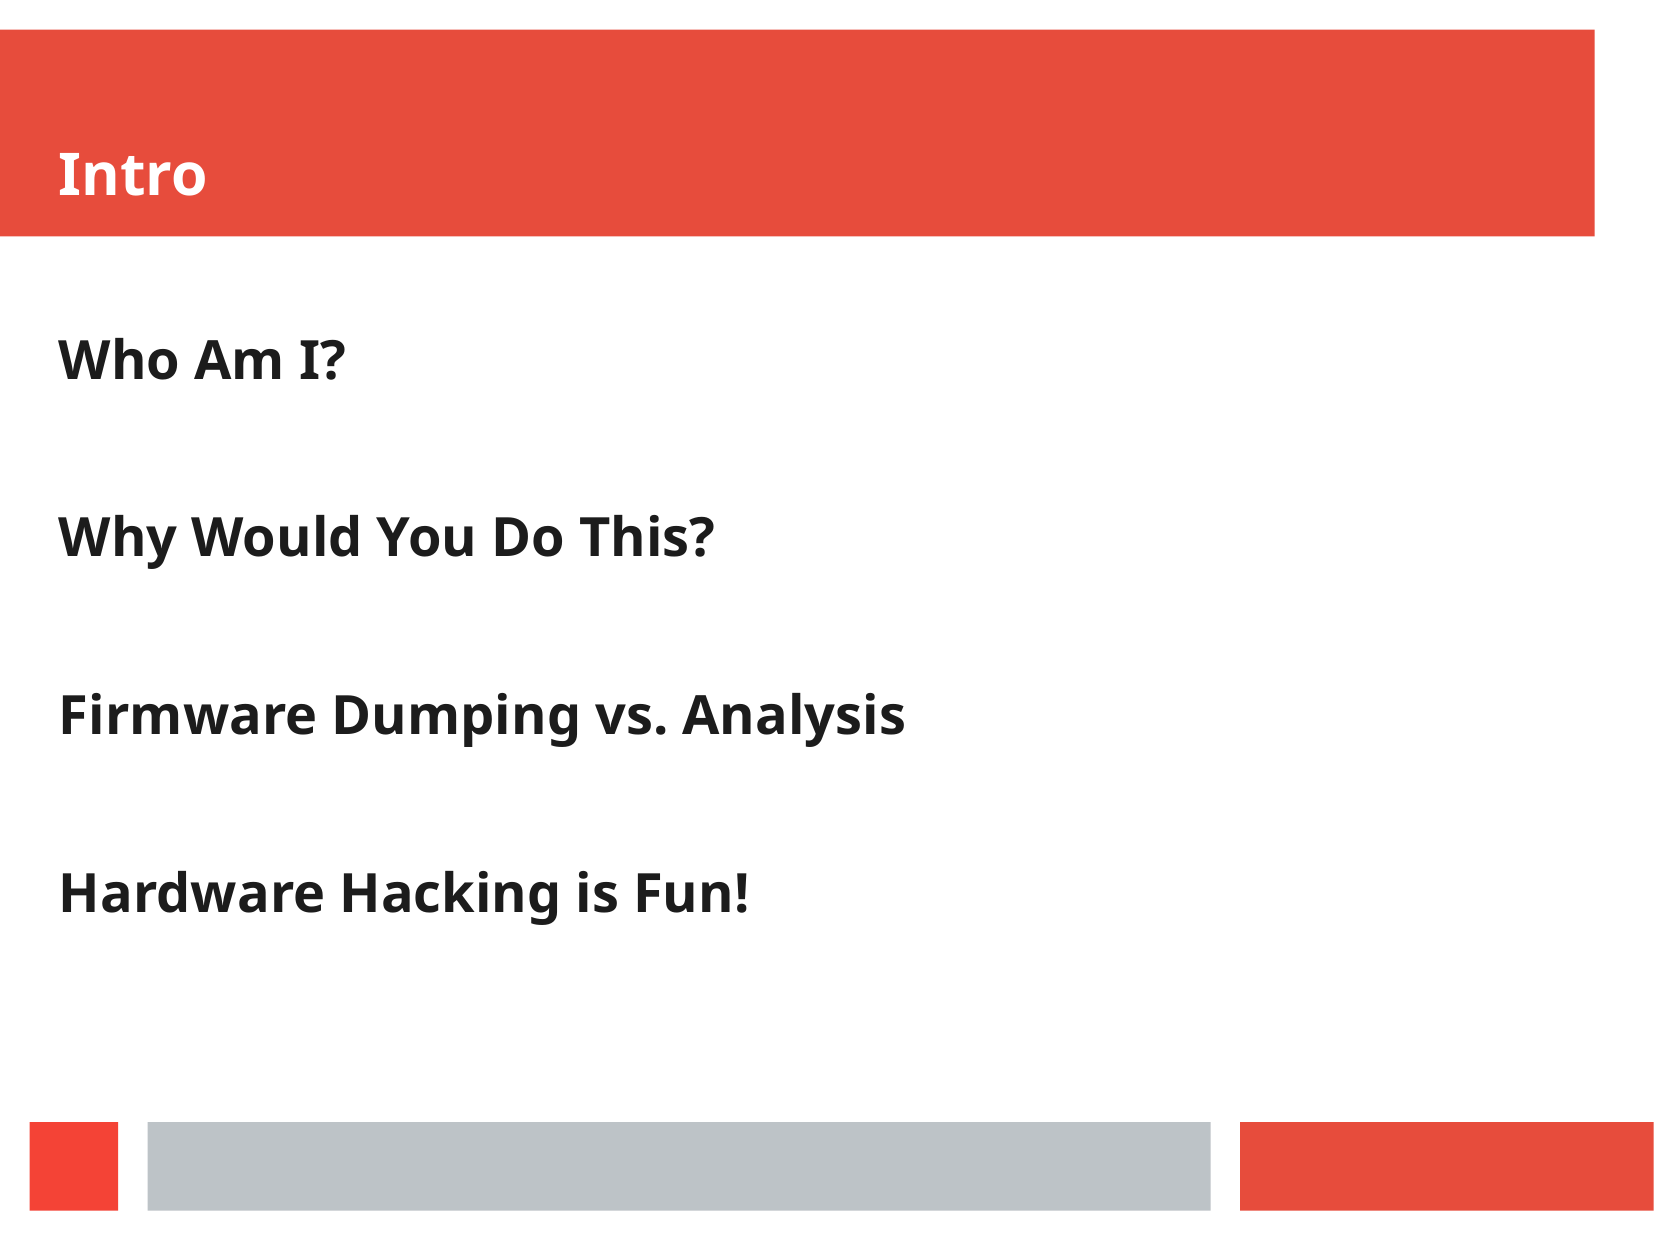

# Intro
Who Am I?
Why Would You Do This?
Firmware Dumping vs. Analysis
Hardware Hacking is Fun!